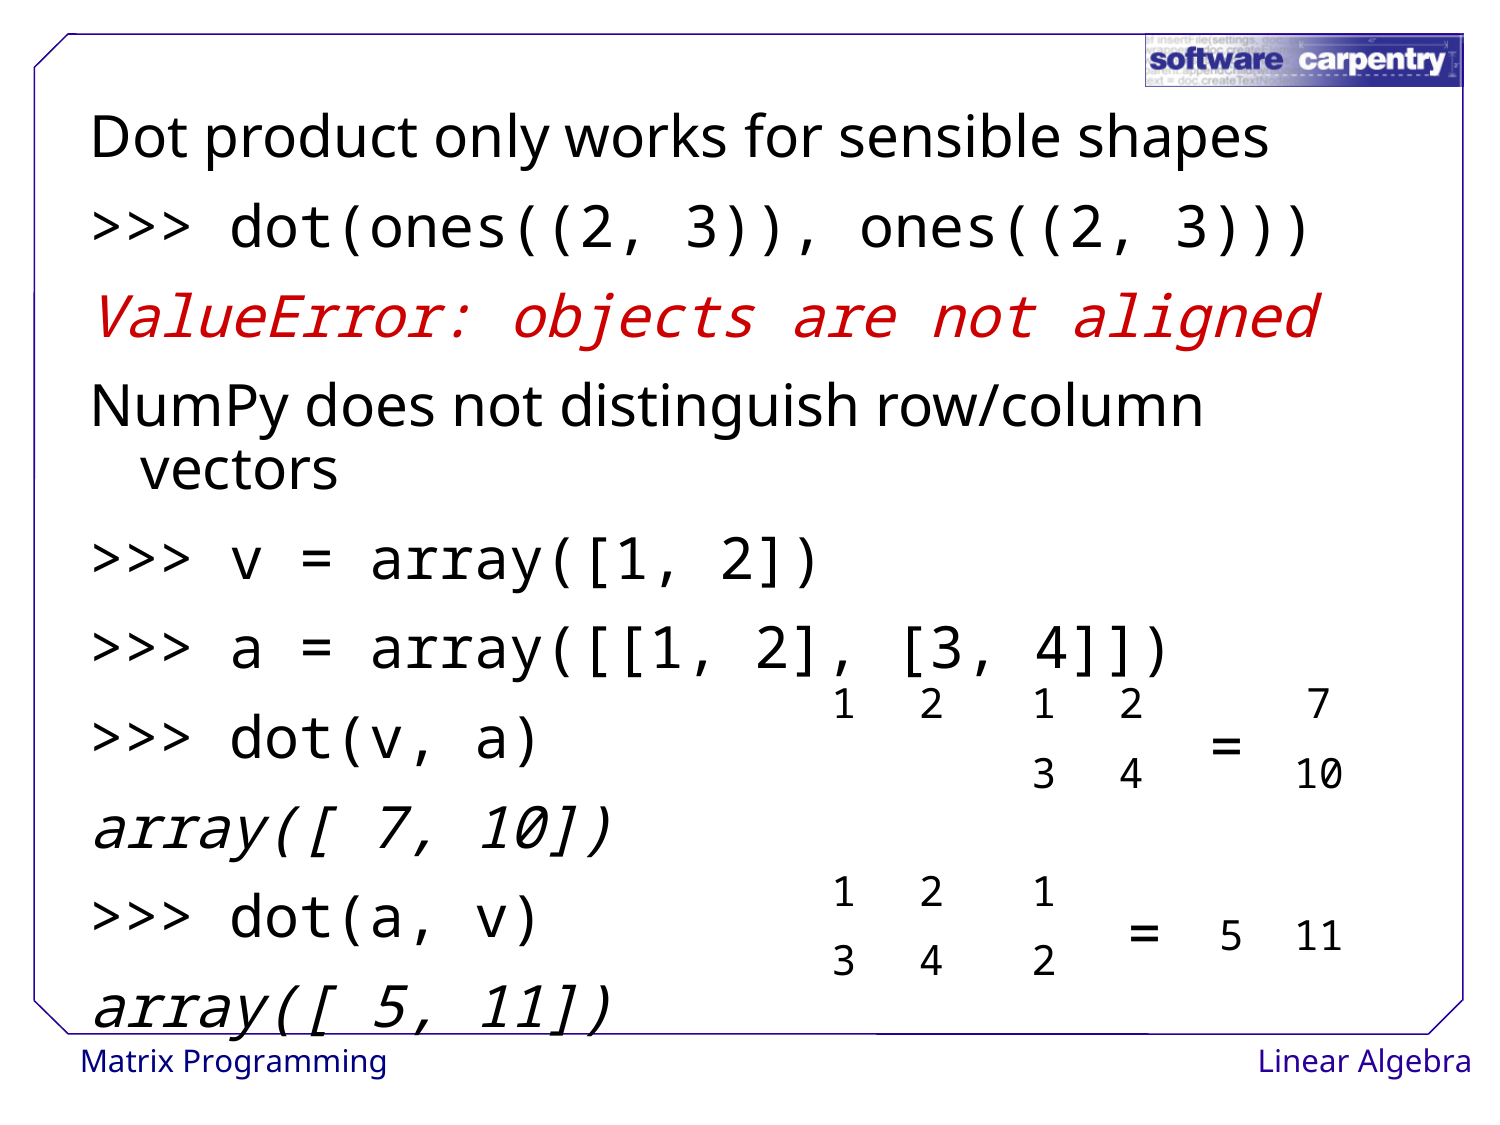

# Dot product only works for sensible shapes
>>> dot(ones((2, 3)), ones((2, 3)))
ValueError: objects are not aligned
NumPy does not distinguish row/column vectors
>>> v = array([1, 2])
>>> a = array([[1, 2], [3, 4]])
>>> dot(v, a)
array([ 7, 10])
>>> dot(a, v)
array([ 5, 11])
| 1 | 2 |
| --- | --- |
| 1 | 2 |
| --- | --- |
| 3 | 4 |
| 7 |
| --- |
| 10 |
=
| 1 | 2 |
| --- | --- |
| 3 | 4 |
| 1 |
| --- |
| 2 |
=
| 5 | 11 |
| --- | --- |